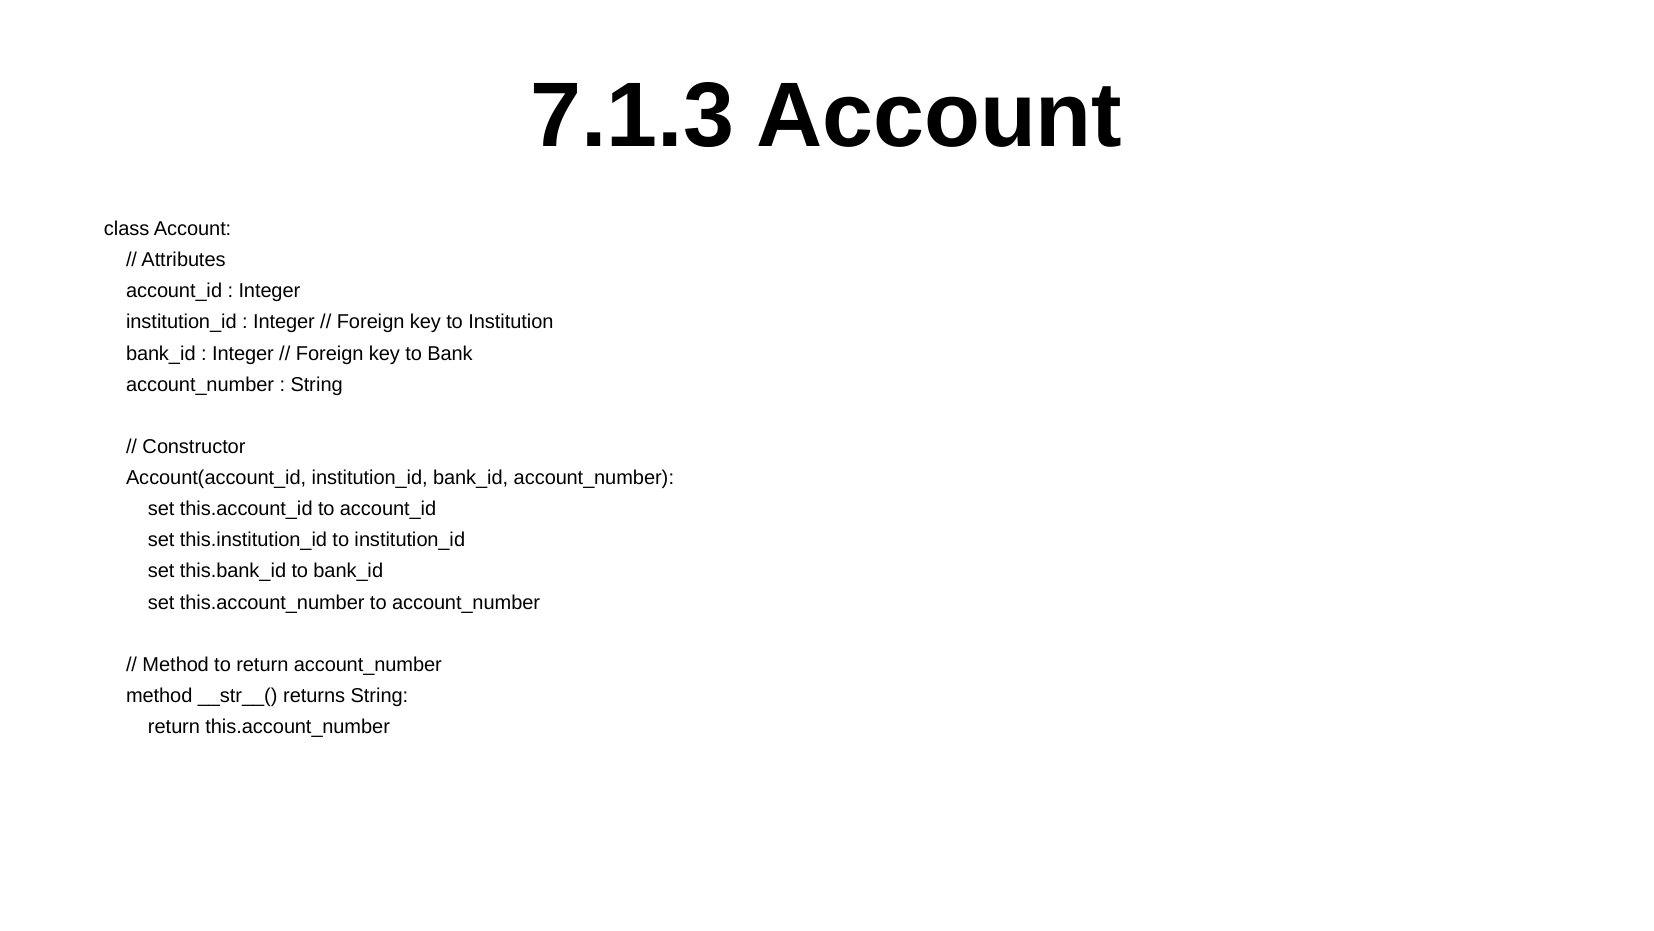

# 7.1.3 Account
class Account:
 // Attributes
 account_id : Integer
 institution_id : Integer // Foreign key to Institution
 bank_id : Integer // Foreign key to Bank
 account_number : String
 // Constructor
 Account(account_id, institution_id, bank_id, account_number):
 set this.account_id to account_id
 set this.institution_id to institution_id
 set this.bank_id to bank_id
 set this.account_number to account_number
 // Method to return account_number
 method __str__() returns String:
 return this.account_number